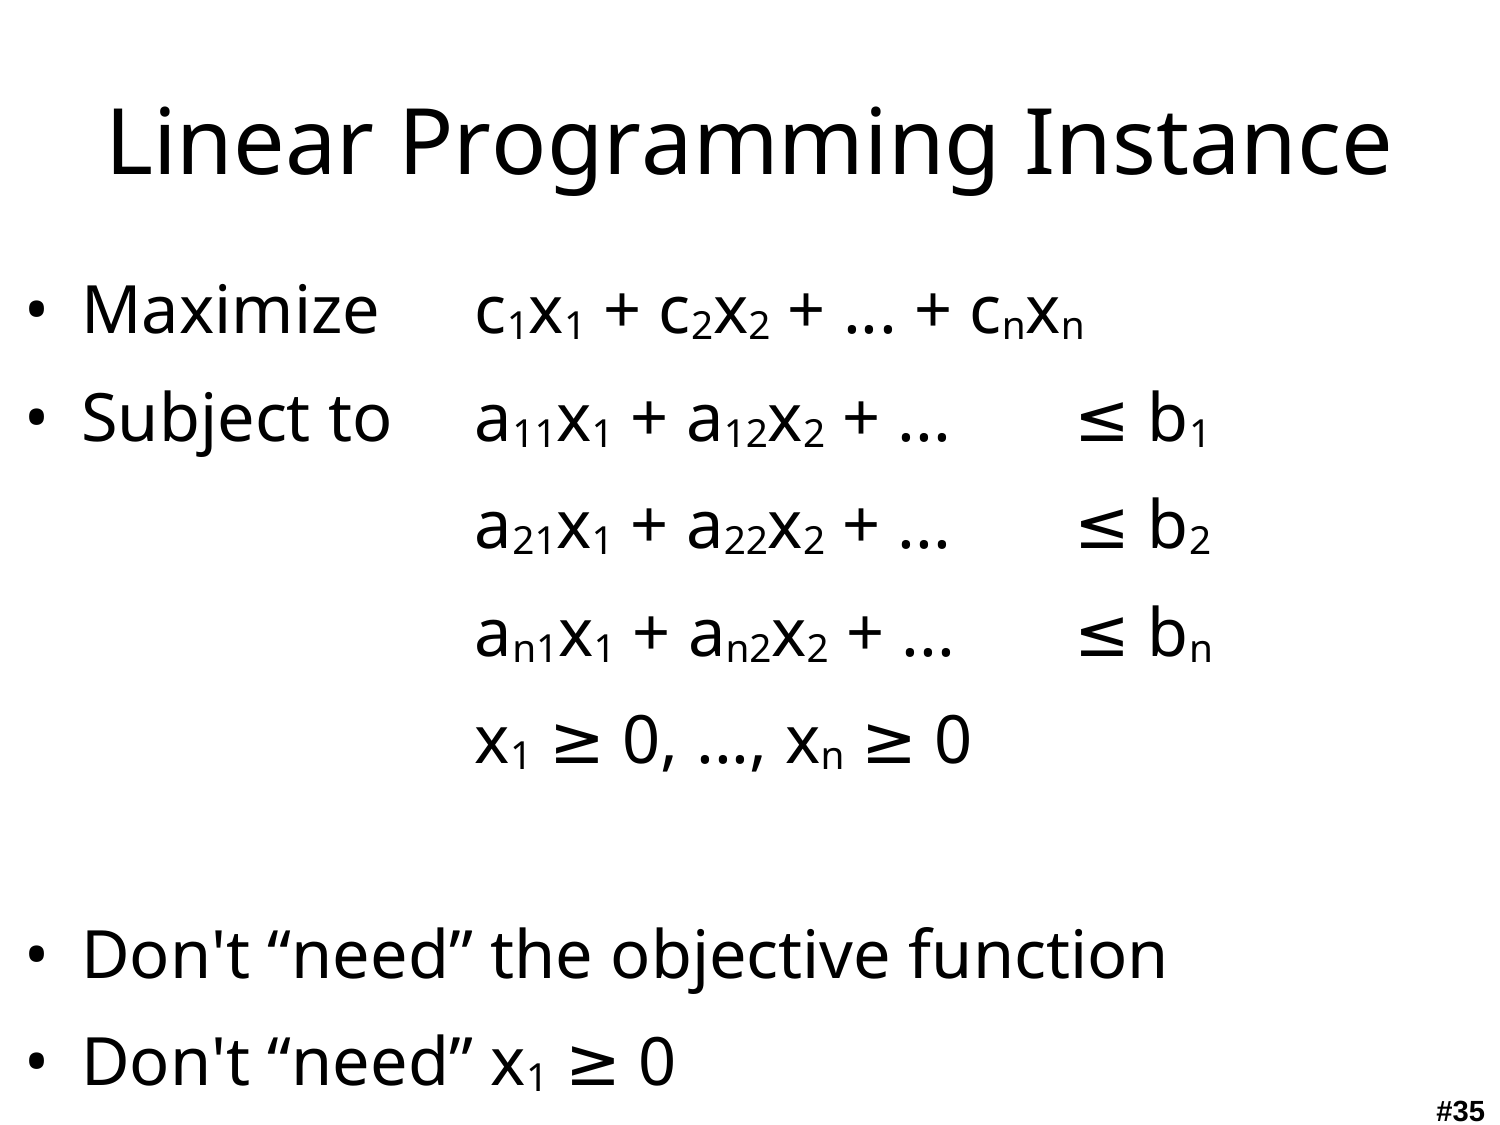

# Linear Programming Instance
Maximize	c1x1 + c2x2 + ... + cnxn
Subject to	a11x1 + a12x2 + ...	≤ b1
 			a21x1 + a22x2 + ...	≤ b2
 			an1x1 + an2x2 + ...	≤ bn
 			x1 ≥ 0, ..., xn ≥ 0
Don't “need” the objective function
Don't “need” x1 ≥ 0
35